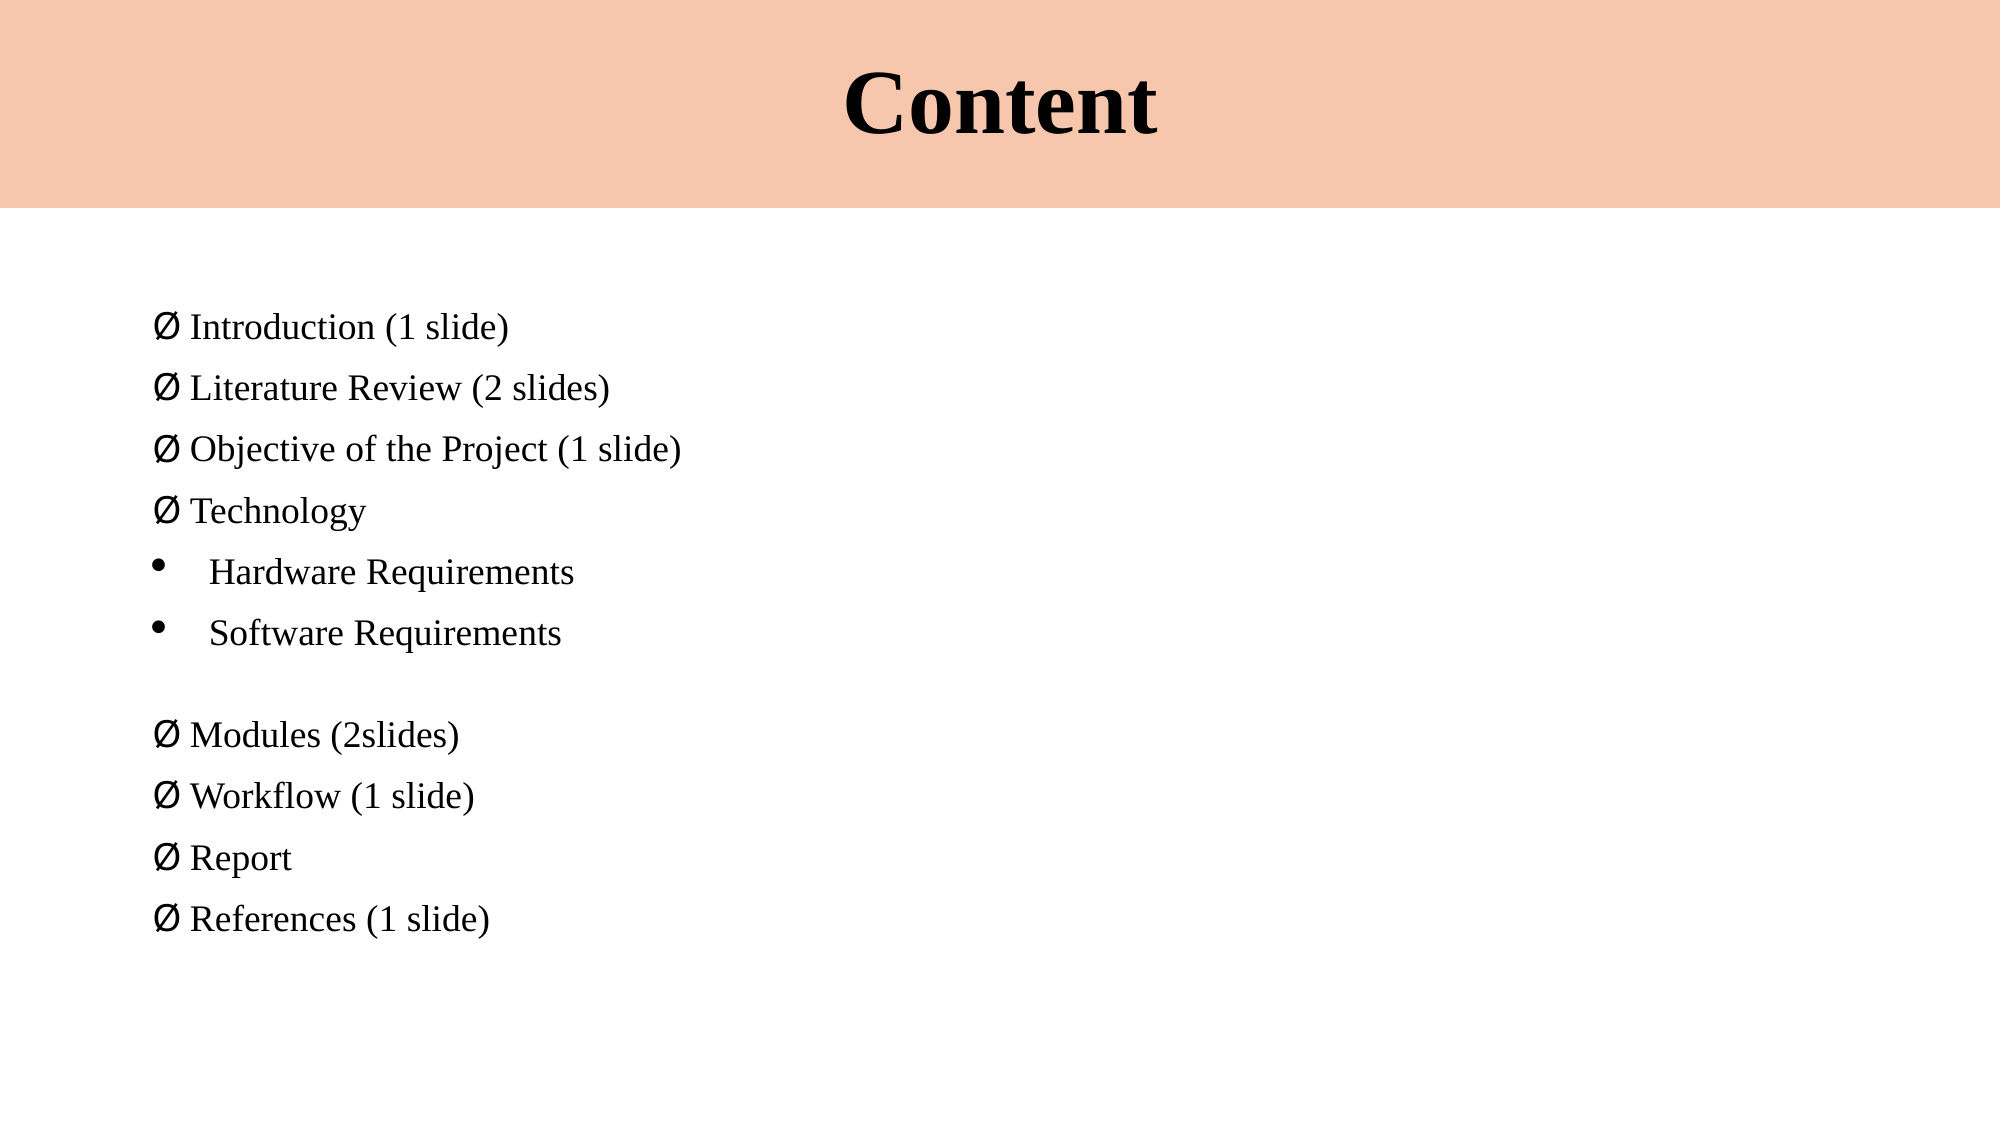

# Content
Introduction (1 slide)
Literature Review (2 slides)
Objective of the Project (1 slide)
Technology
Hardware Requirements
Software Requirements
Modules (2slides)
Workflow (1 slide)
Report
References (1 slide)